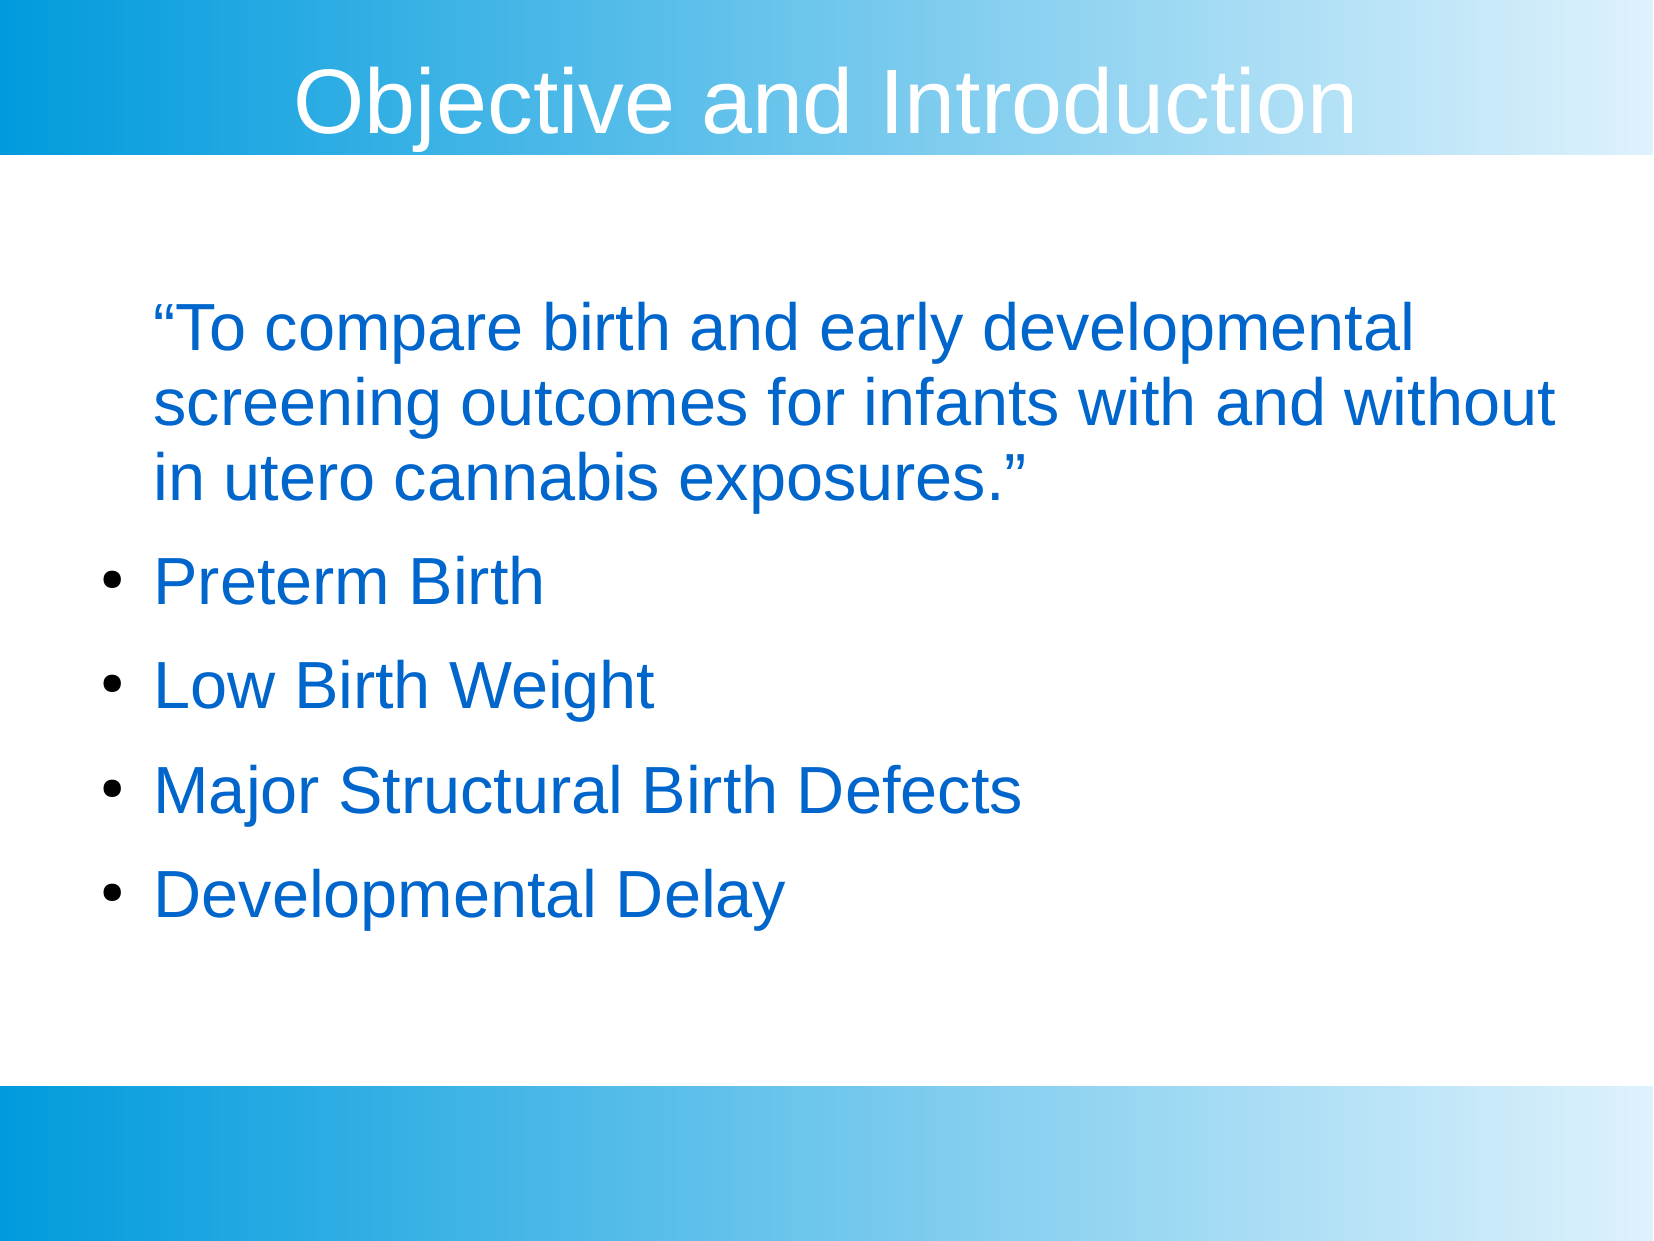

# Objective and Introduction
“To compare birth and early developmental screening outcomes for infants with and without in utero cannabis exposures.”
Preterm Birth
Low Birth Weight
Major Structural Birth Defects
Developmental Delay